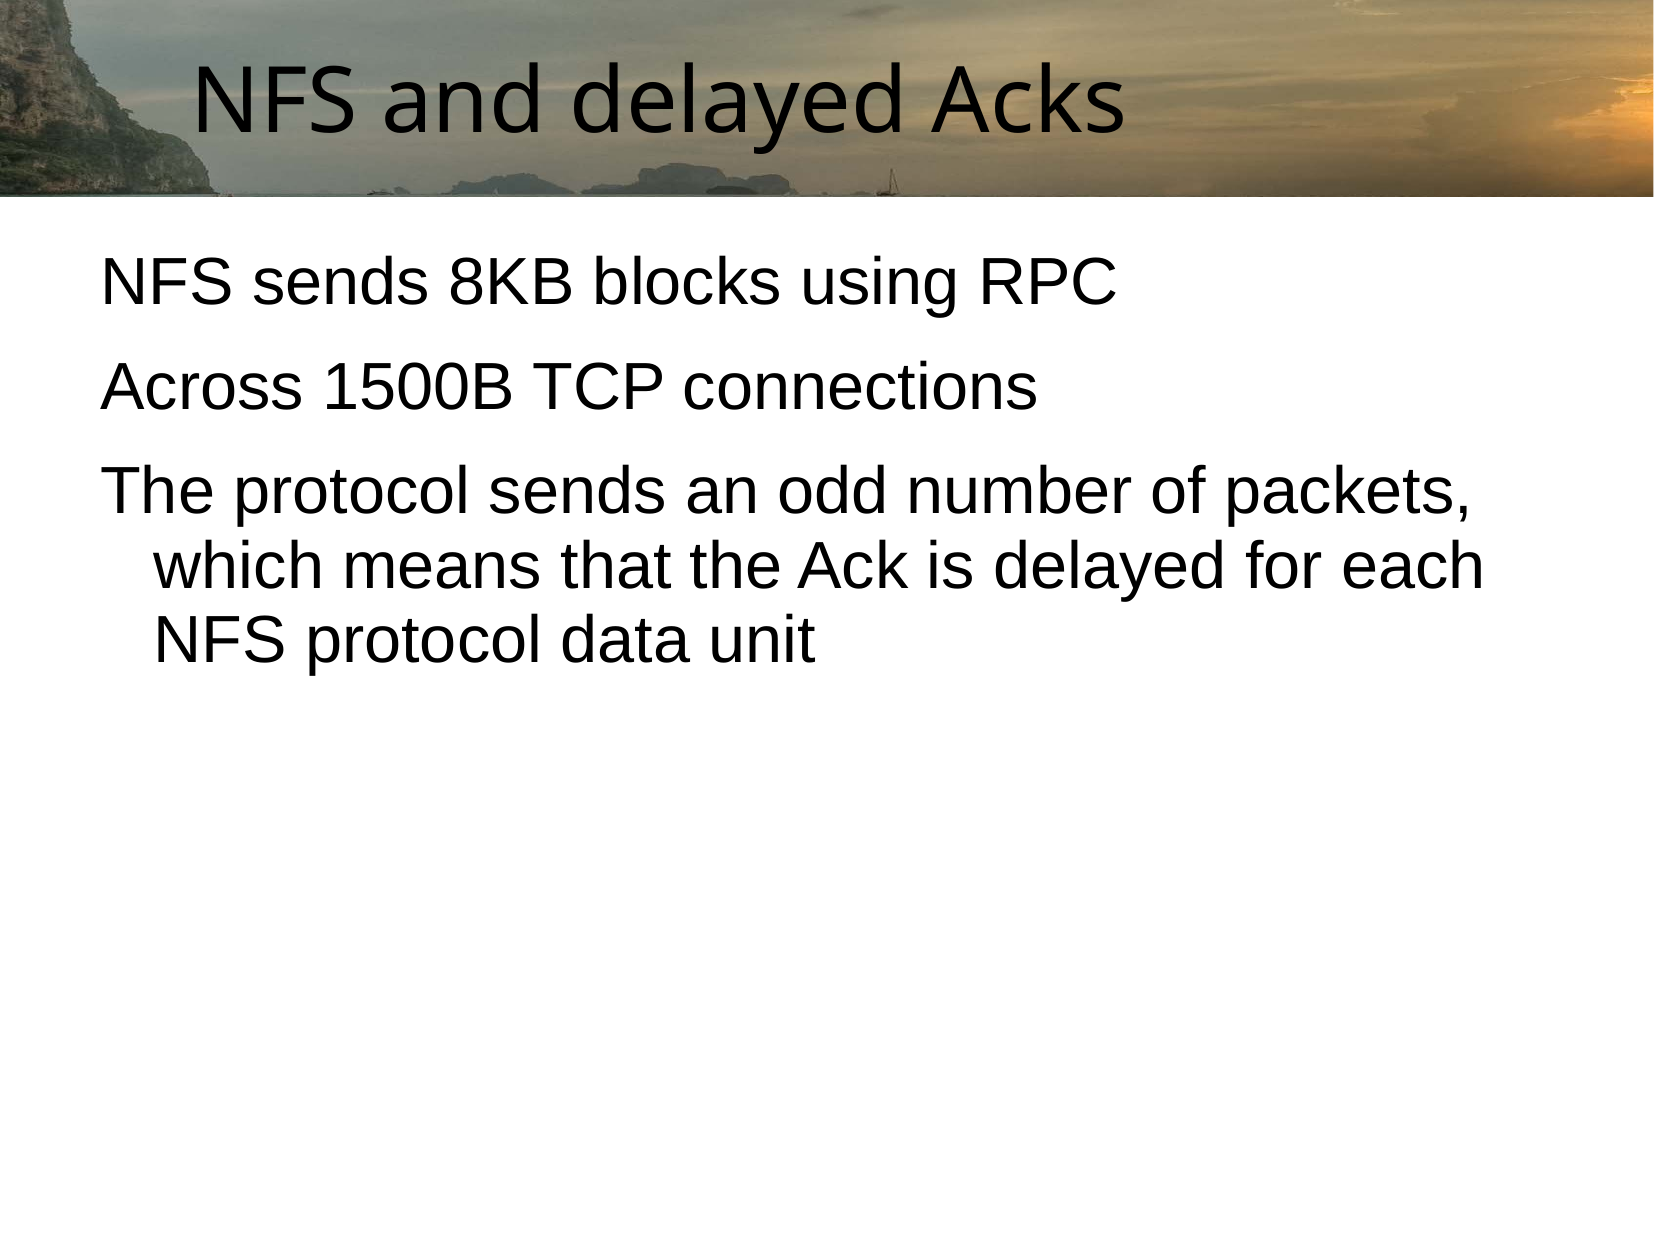

# NFS and delayed Acks
NFS sends 8KB blocks using RPC
Across 1500B TCP connections
The protocol sends an odd number of packets, which means that the Ack is delayed for each NFS protocol data unit